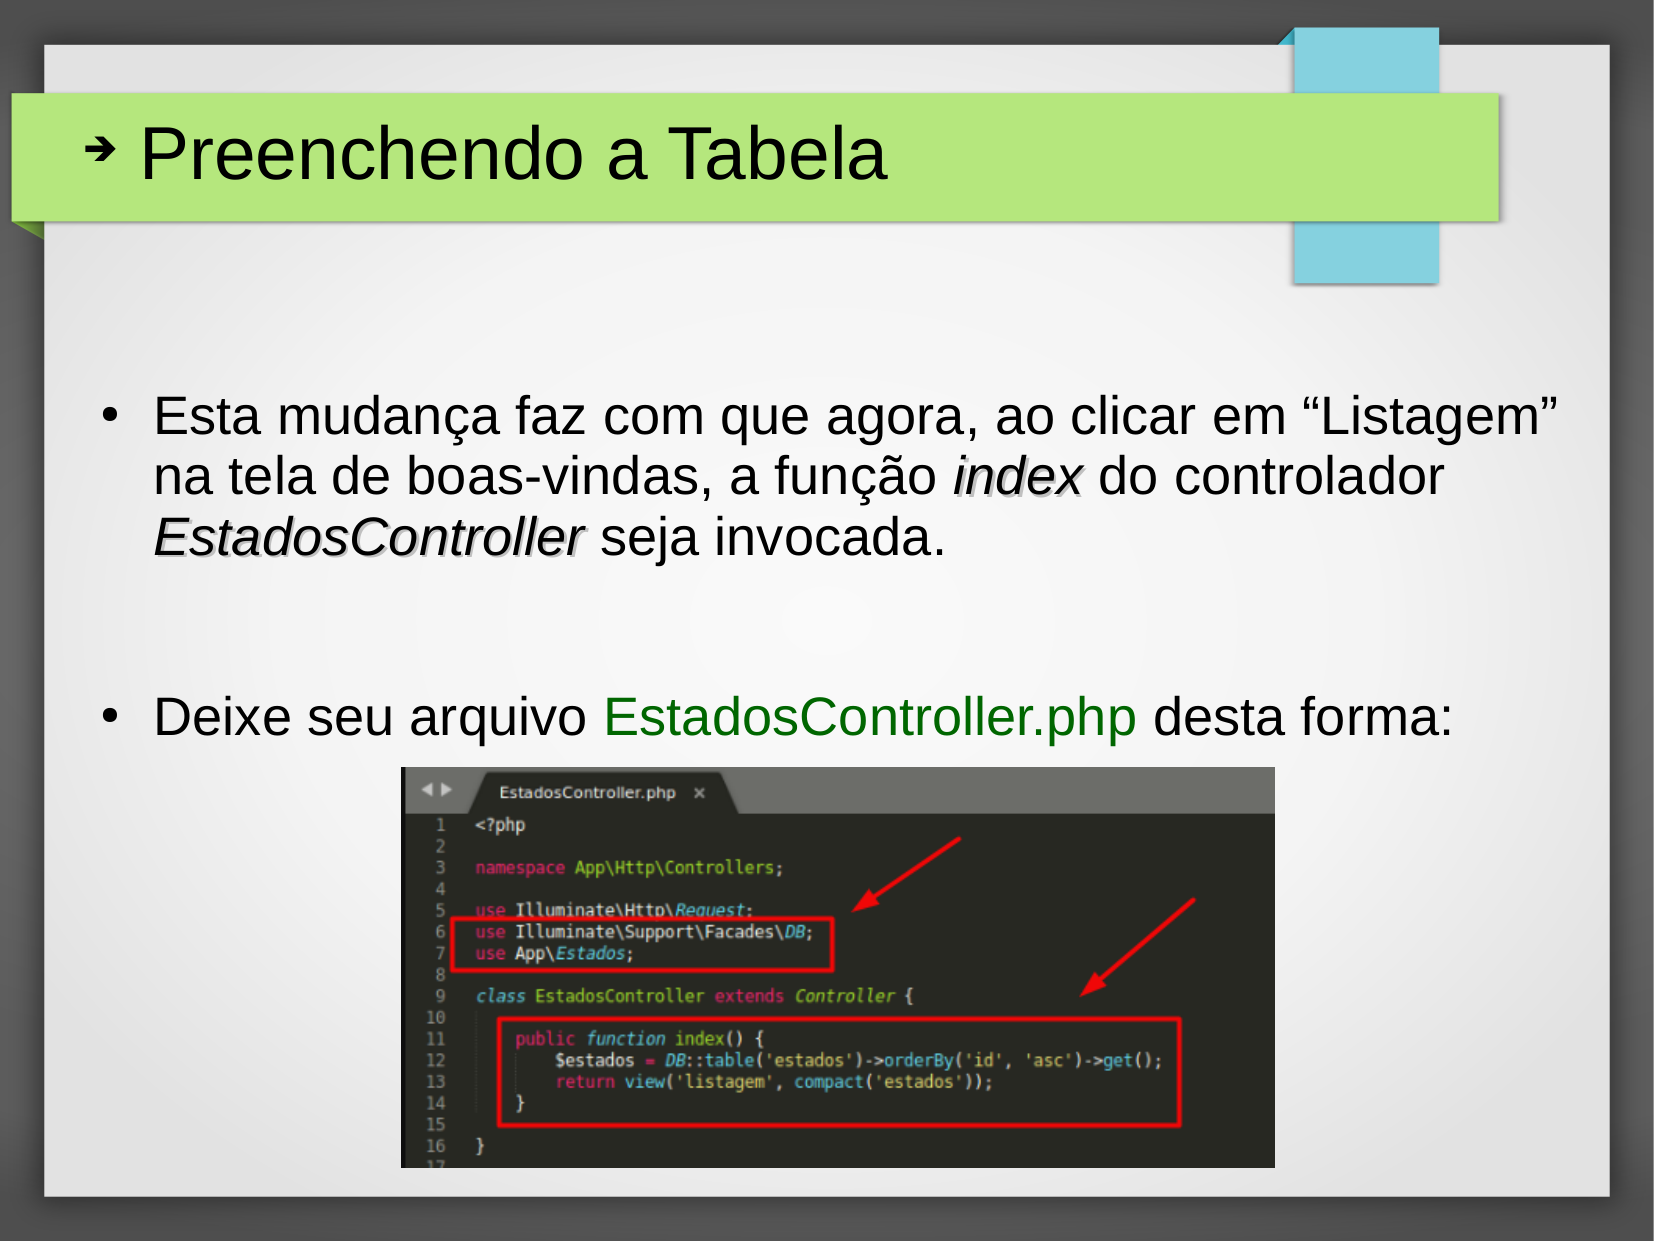

# Preenchendo a Tabela
Esta mudança faz com que agora, ao clicar em “Listagem” na tela de boas-vindas, a função index do controlador EstadosController seja invocada.
Deixe seu arquivo EstadosController.php desta forma: